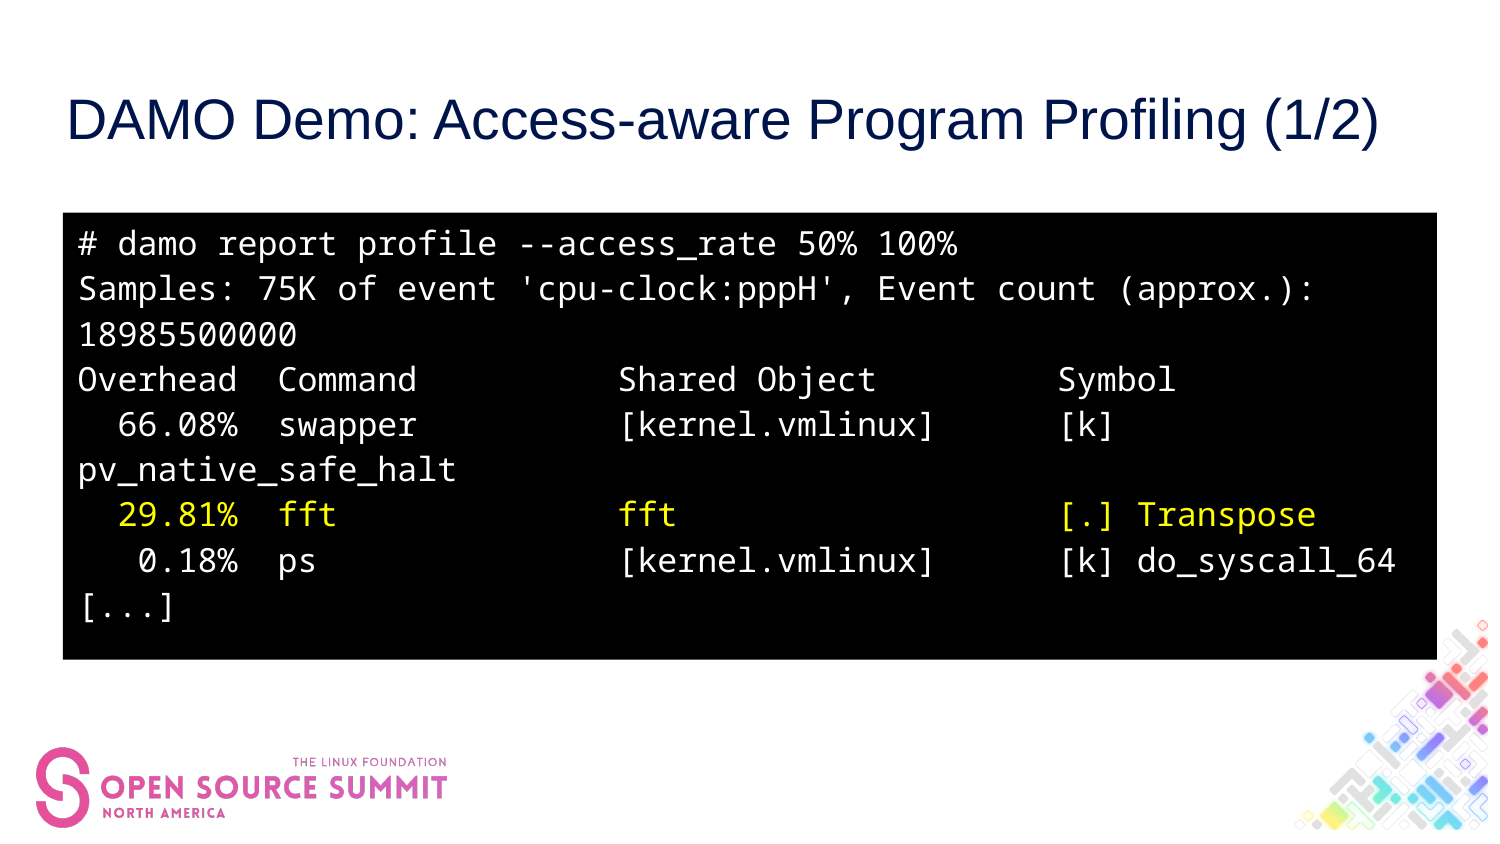

# DAMO Demo: Access-aware Program Profiling (1/2)
# damo report profile --access_rate 50% 100%
Samples: 75K of event 'cpu-clock:pppH', Event count (approx.): 18985500000
Overhead Command Shared Object Symbol
 66.08% swapper [kernel.vmlinux] [k] pv_native_safe_halt
 29.81% fft fft [.] Transpose
 0.18% ps [kernel.vmlinux] [k] do_syscall_64
[...]